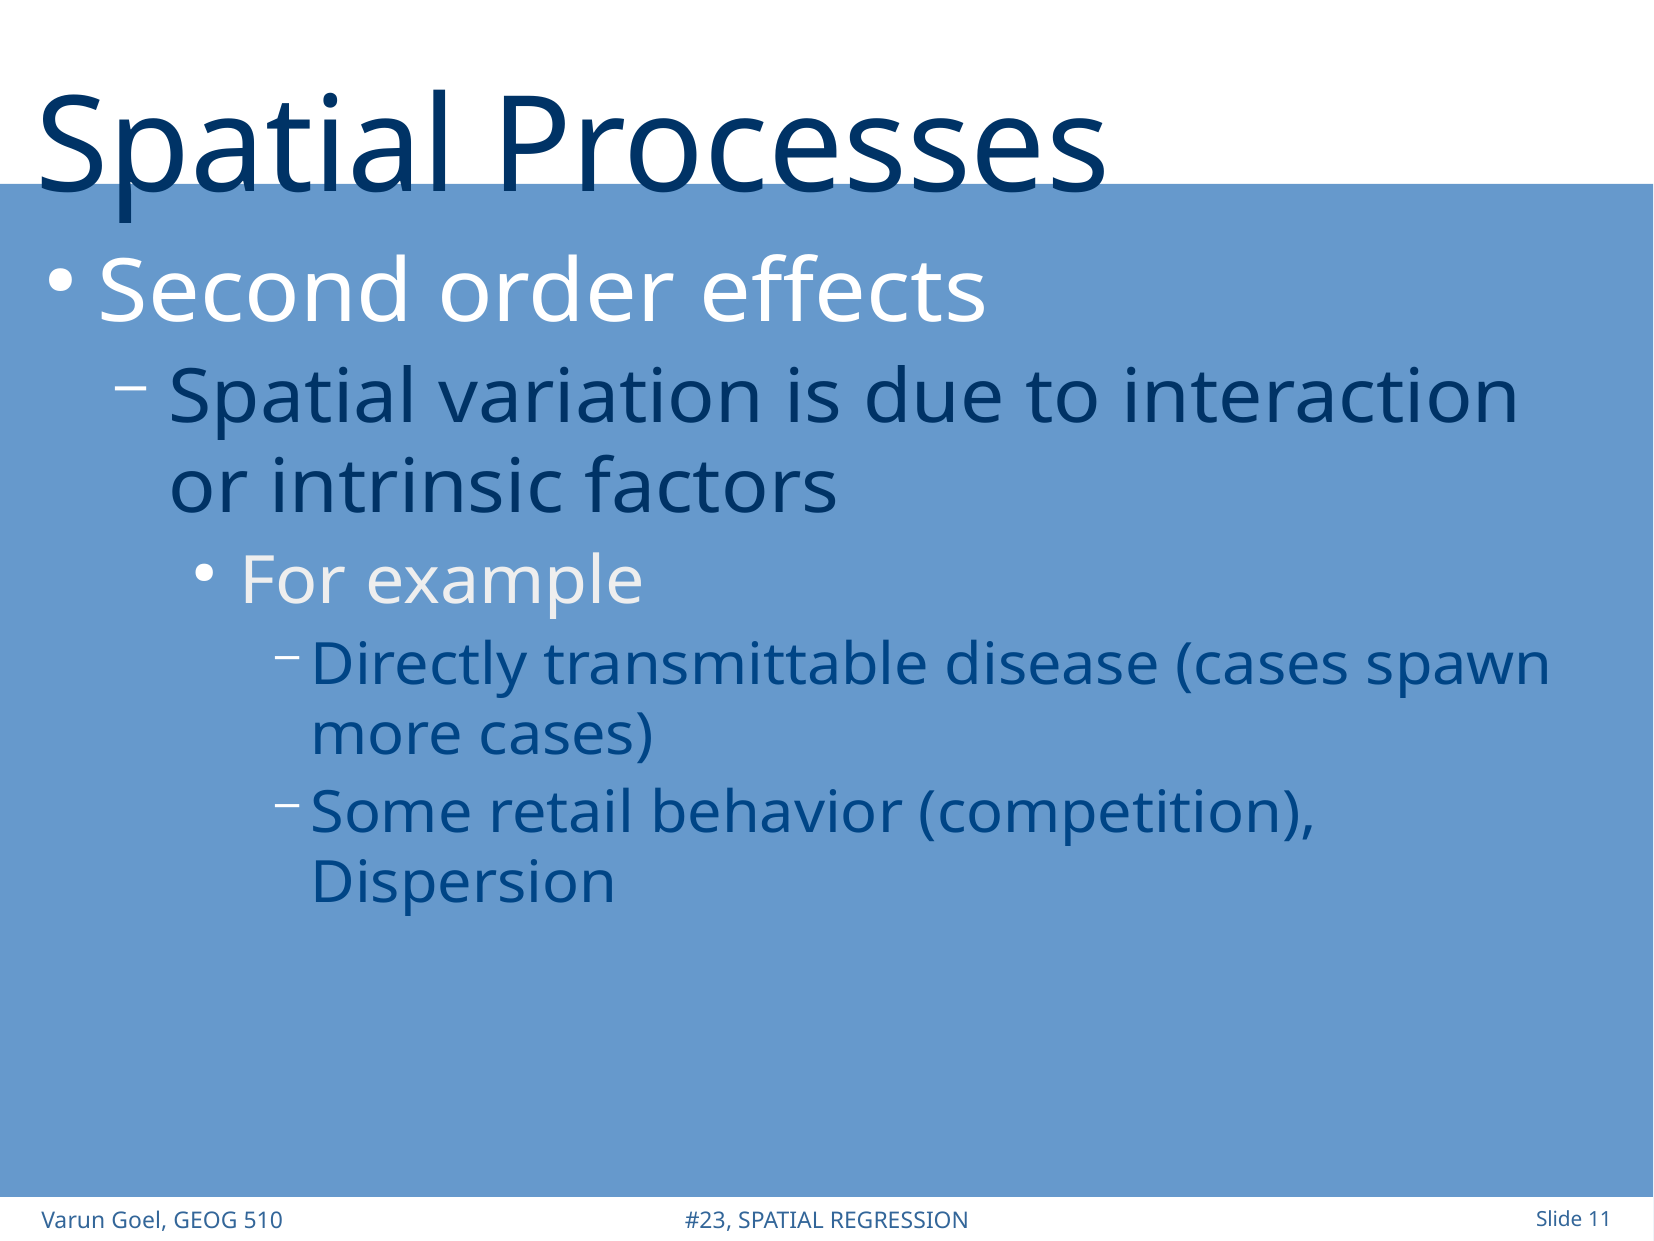

# Spatial Processes
Second order effects
Spatial variation is due to interaction or intrinsic factors
For example
Directly transmittable disease (cases spawn more cases)
Some retail behavior (competition), Dispersion
#23, SPATIAL REGRESSION
11